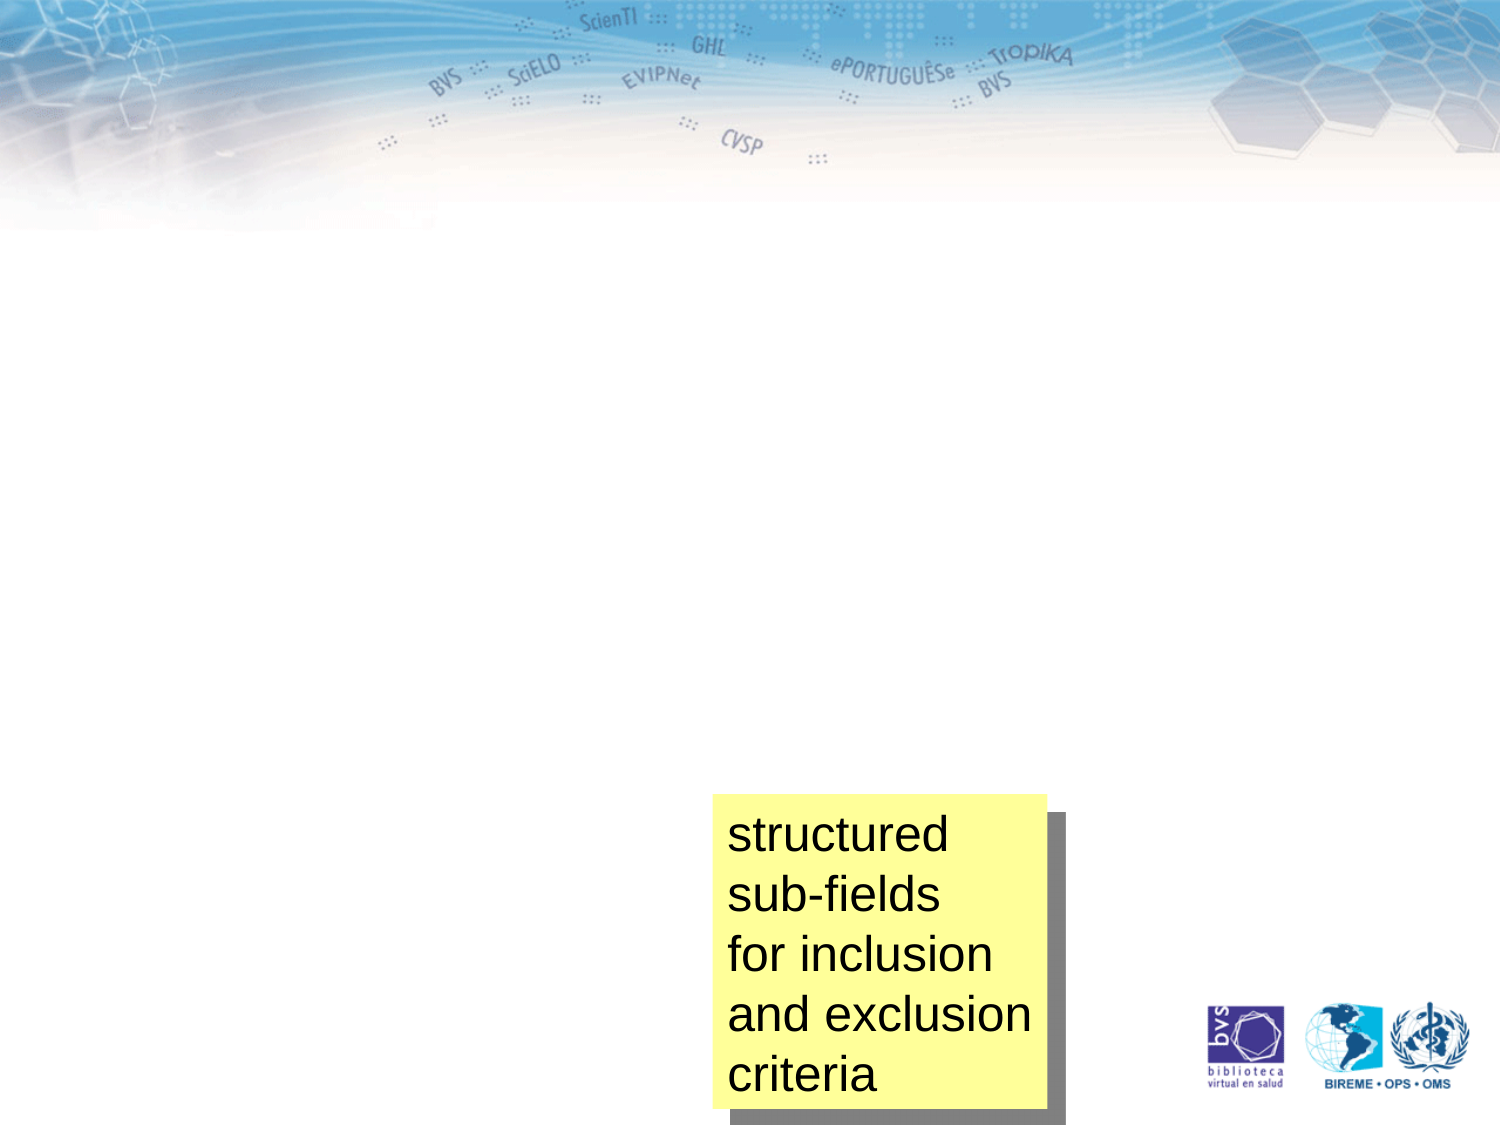

#
structured
sub-fields
for inclusion
and exclusion
criteria